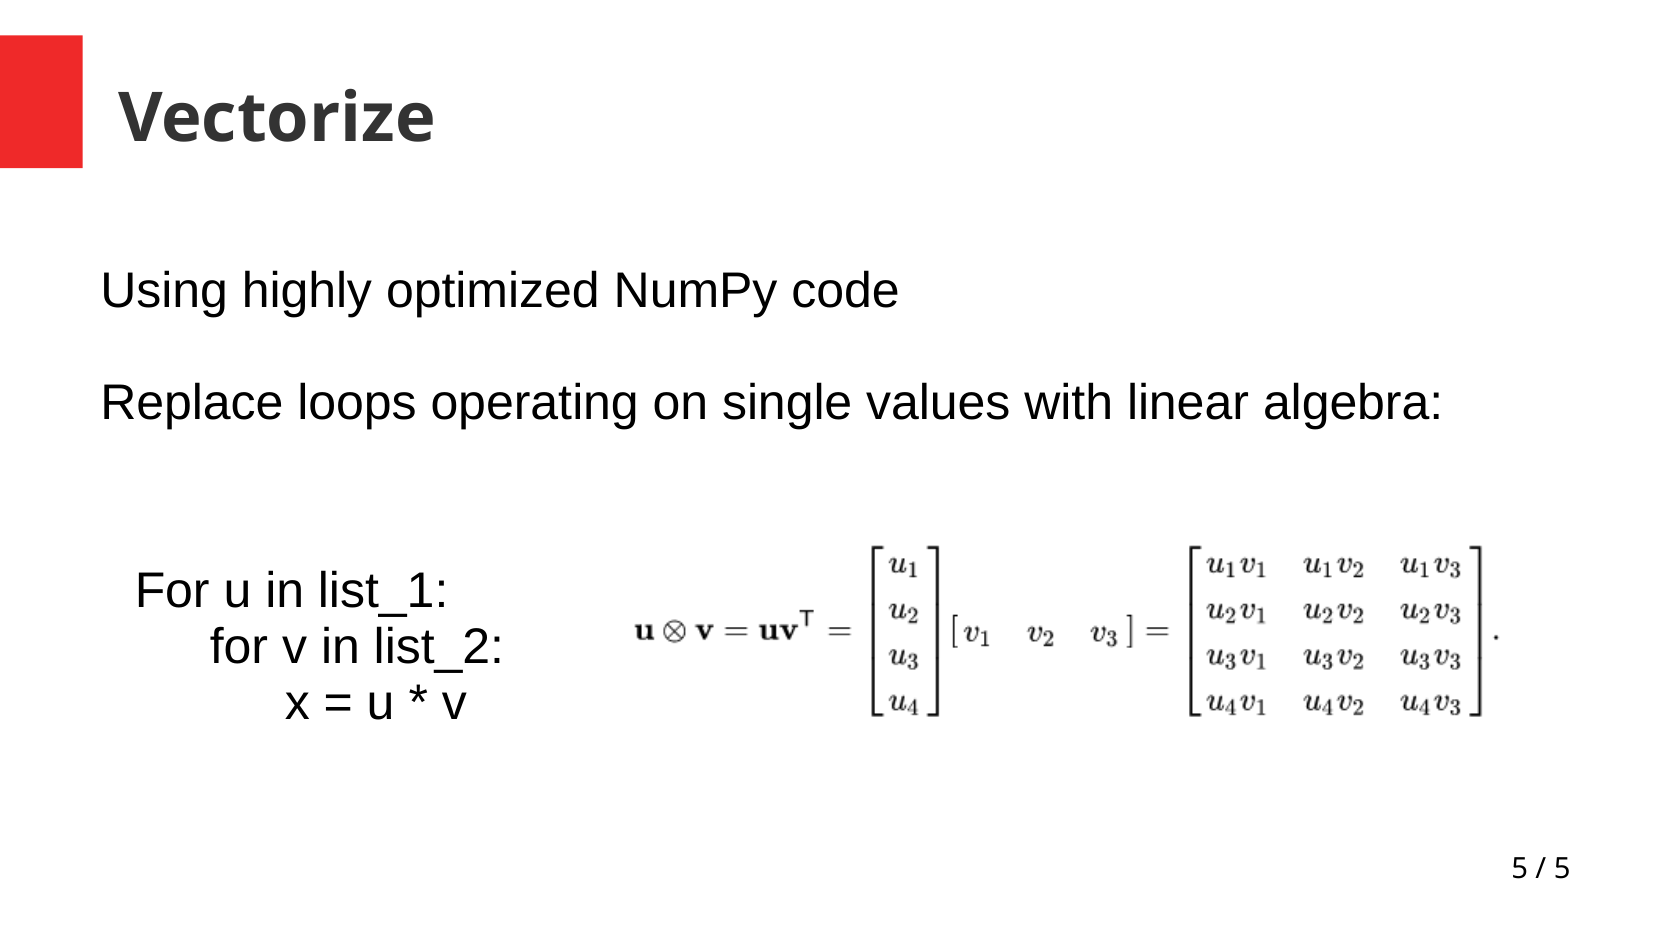

# Vectorize
Using highly optimized NumPy code
Replace loops operating on single values with linear algebra:
For u in list_1:
	for v in list_2:
		x = u * v
5